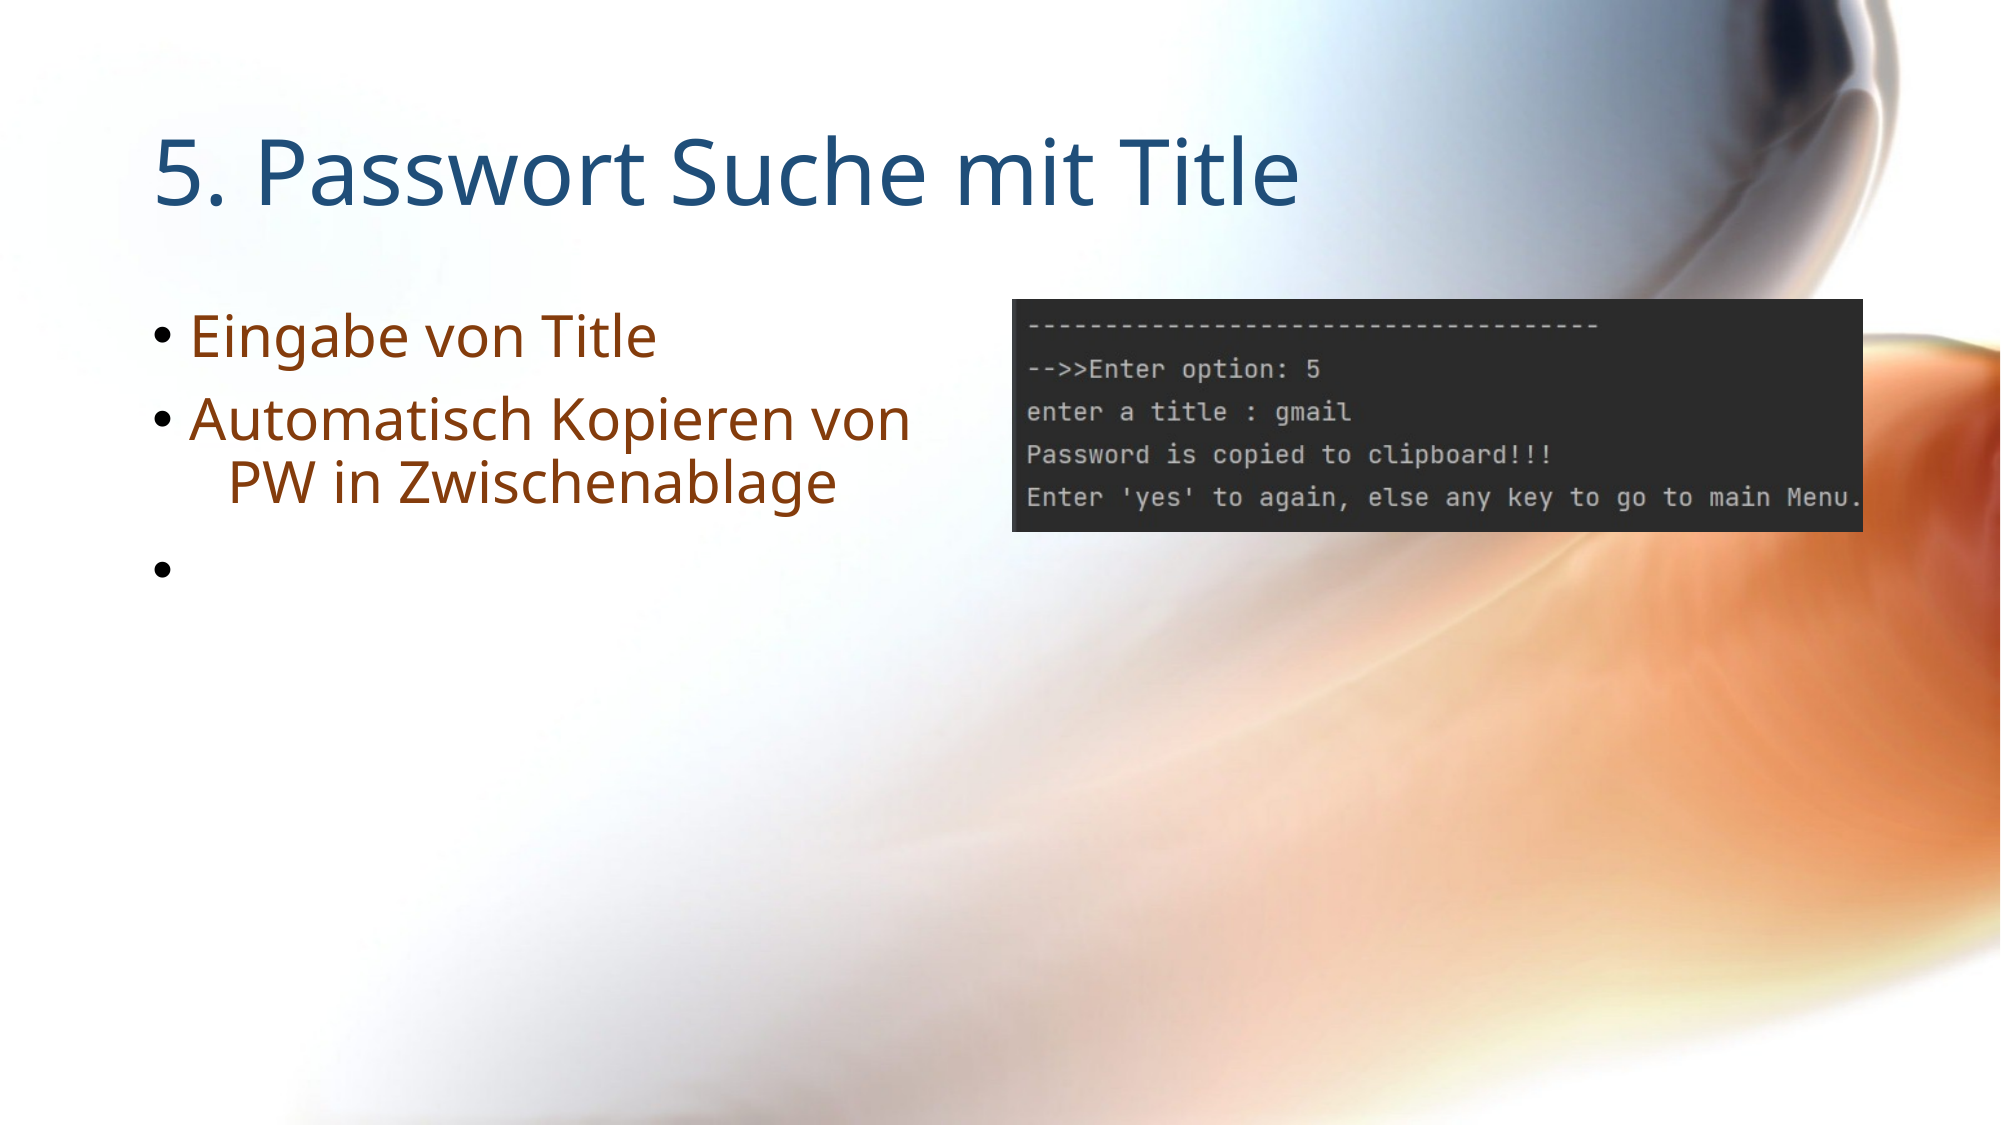

# 5. Passwort Suche mit Title
Eingabe von Title
Automatisch Kopieren von PW in Zwischenablage